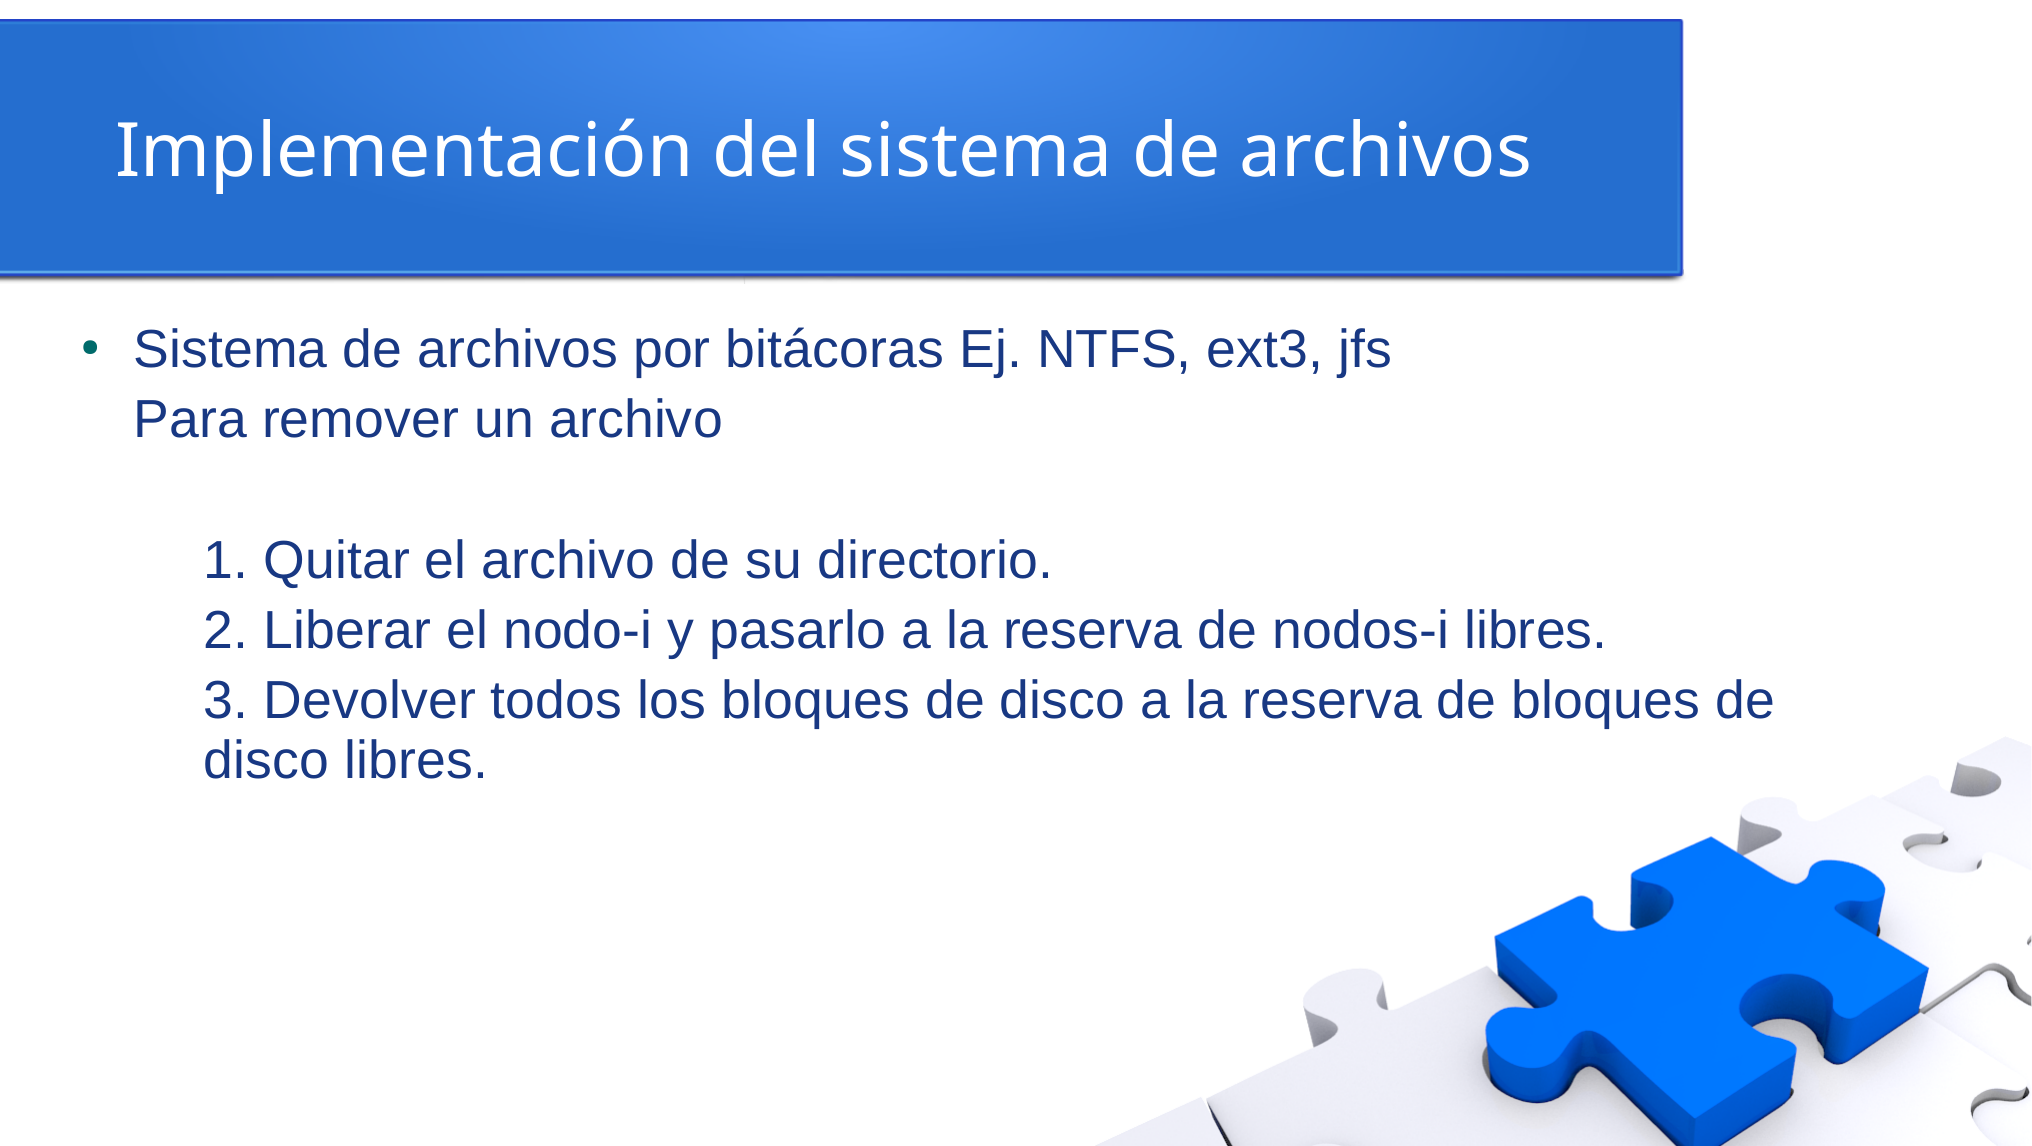

# Implementación del sistema de archivos
Sistema de archivos por bitácoras Ej. NTFS, ext3, jfs
Para remover un archivo
1. Quitar el archivo de su directorio.
2. Liberar el nodo-i y pasarlo a la reserva de nodos-i libres.
3. Devolver todos los bloques de disco a la reserva de bloques de disco libres.